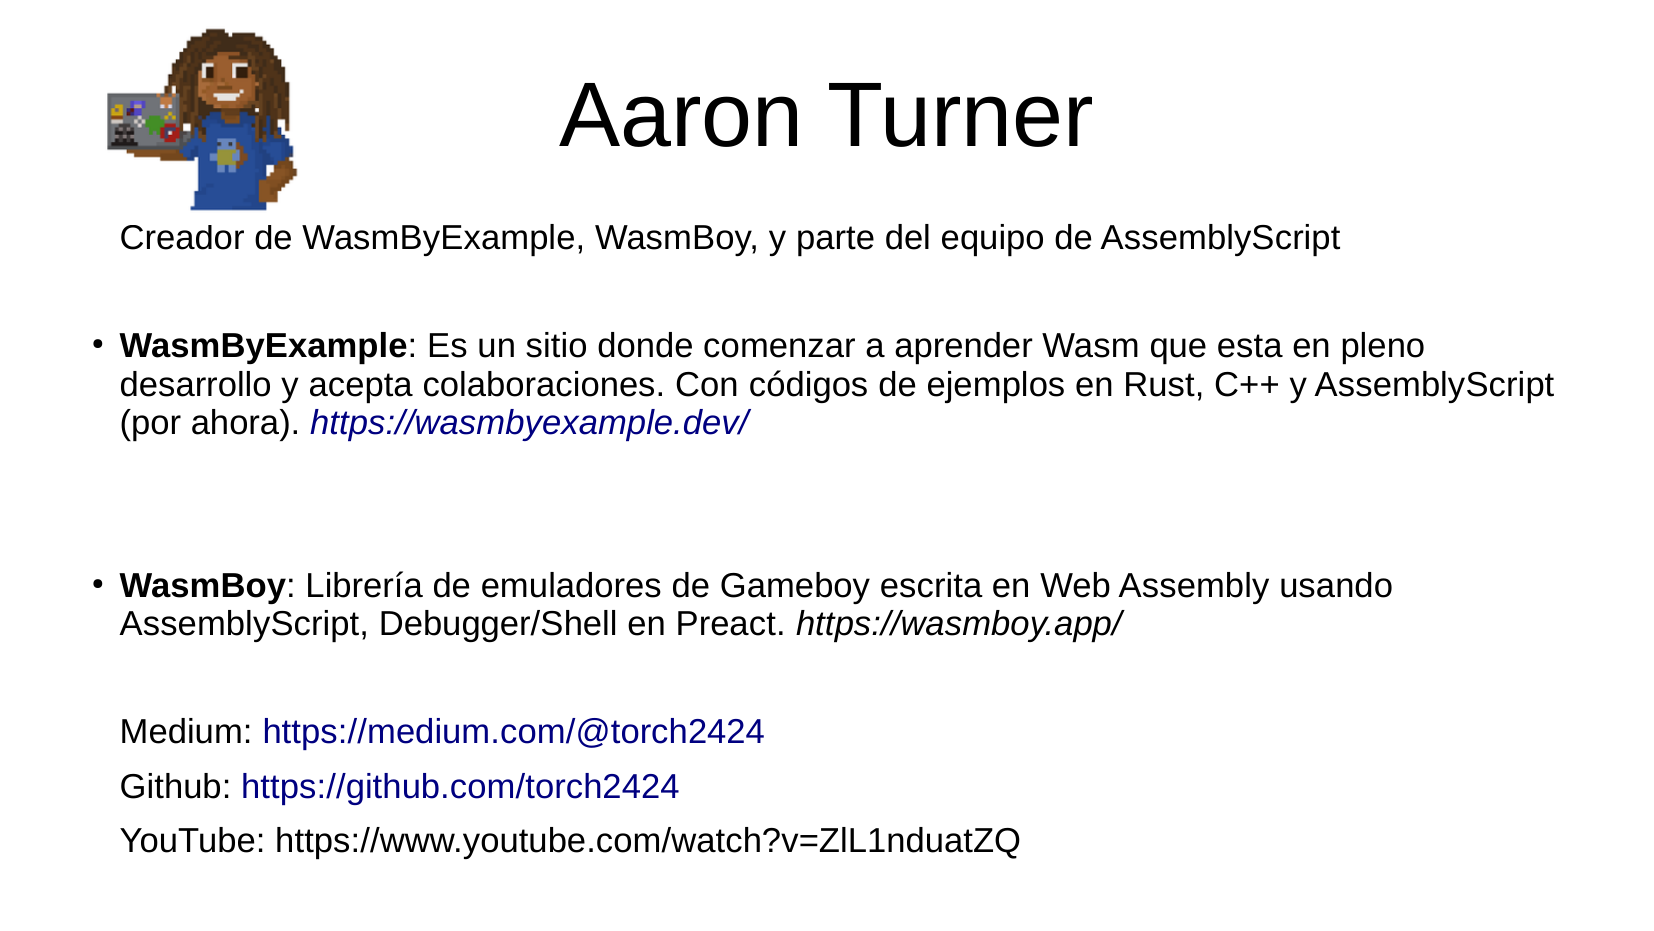

# Aaron Turner
Creador de WasmByExample, WasmBoy, y parte del equipo de AssemblyScript
WasmByExample: Es un sitio donde comenzar a aprender Wasm que esta en pleno desarrollo y acepta colaboraciones. Con códigos de ejemplos en Rust, C++ y AssemblyScript (por ahora). https://wasmbyexample.dev/
WasmBoy: Librería de emuladores de Gameboy escrita en Web Assembly usando AssemblyScript, Debugger/Shell en Preact. https://wasmboy.app/
Medium: https://medium.com/@torch2424
Github: https://github.com/torch2424
YouTube: https://www.youtube.com/watch?v=ZlL1nduatZQ